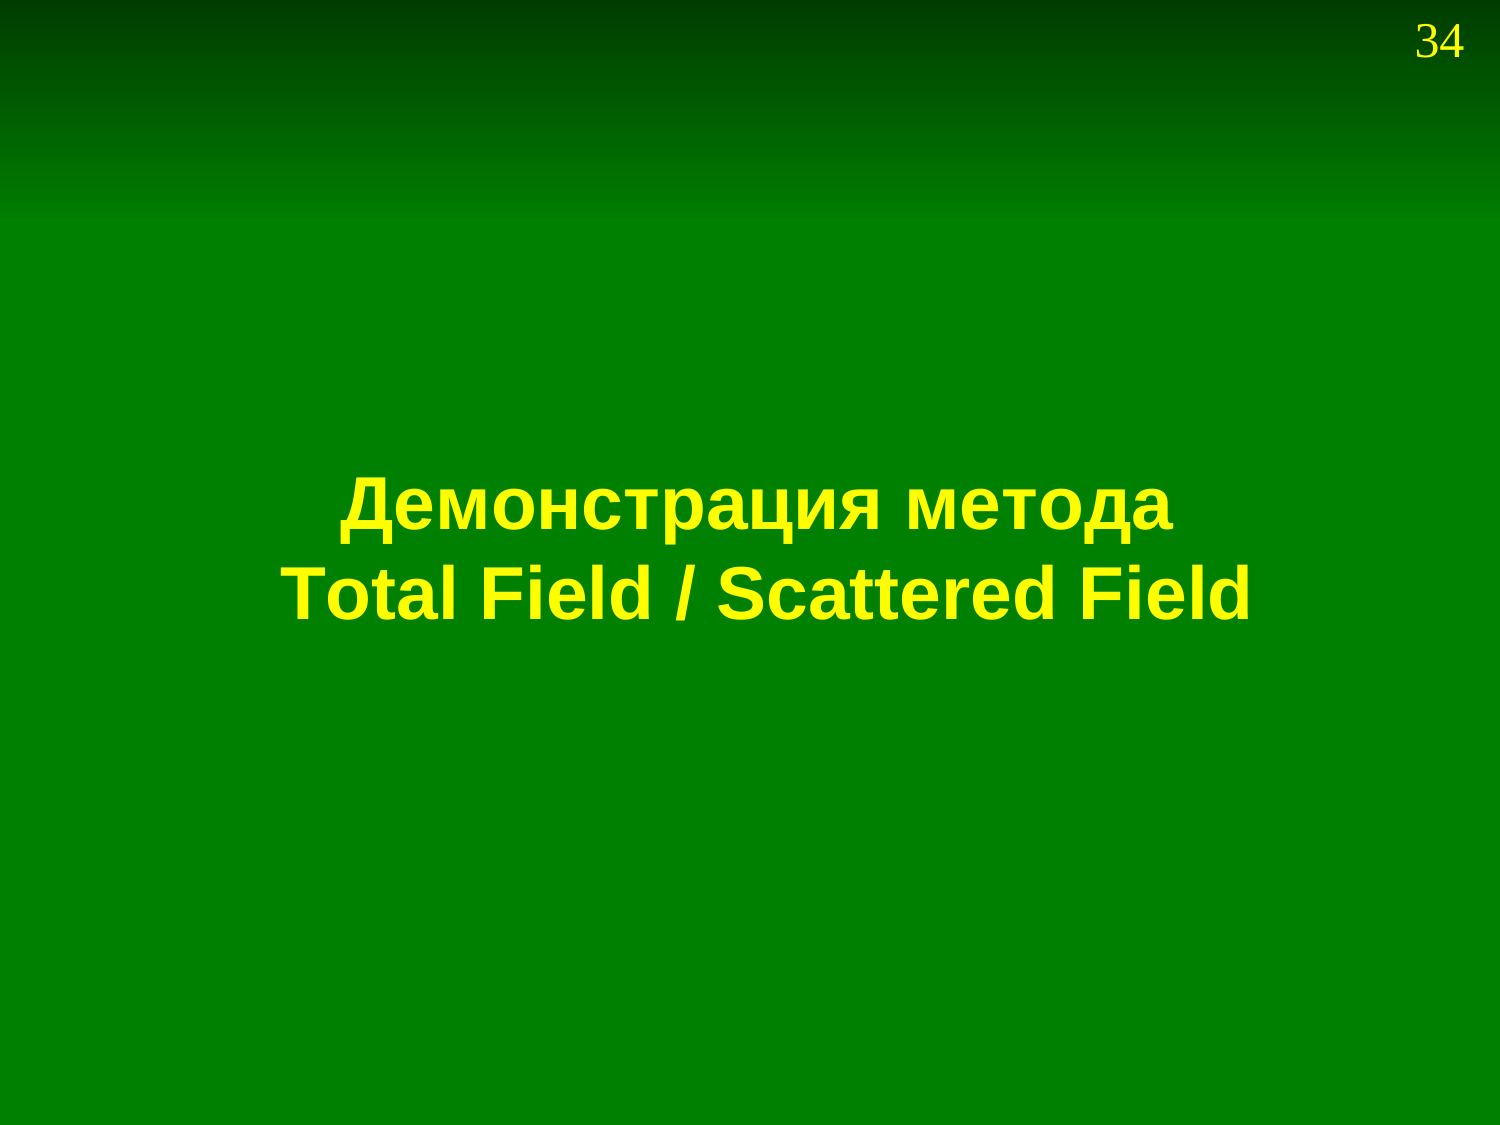

# Демонстрация метода Total Field / Scattered Field